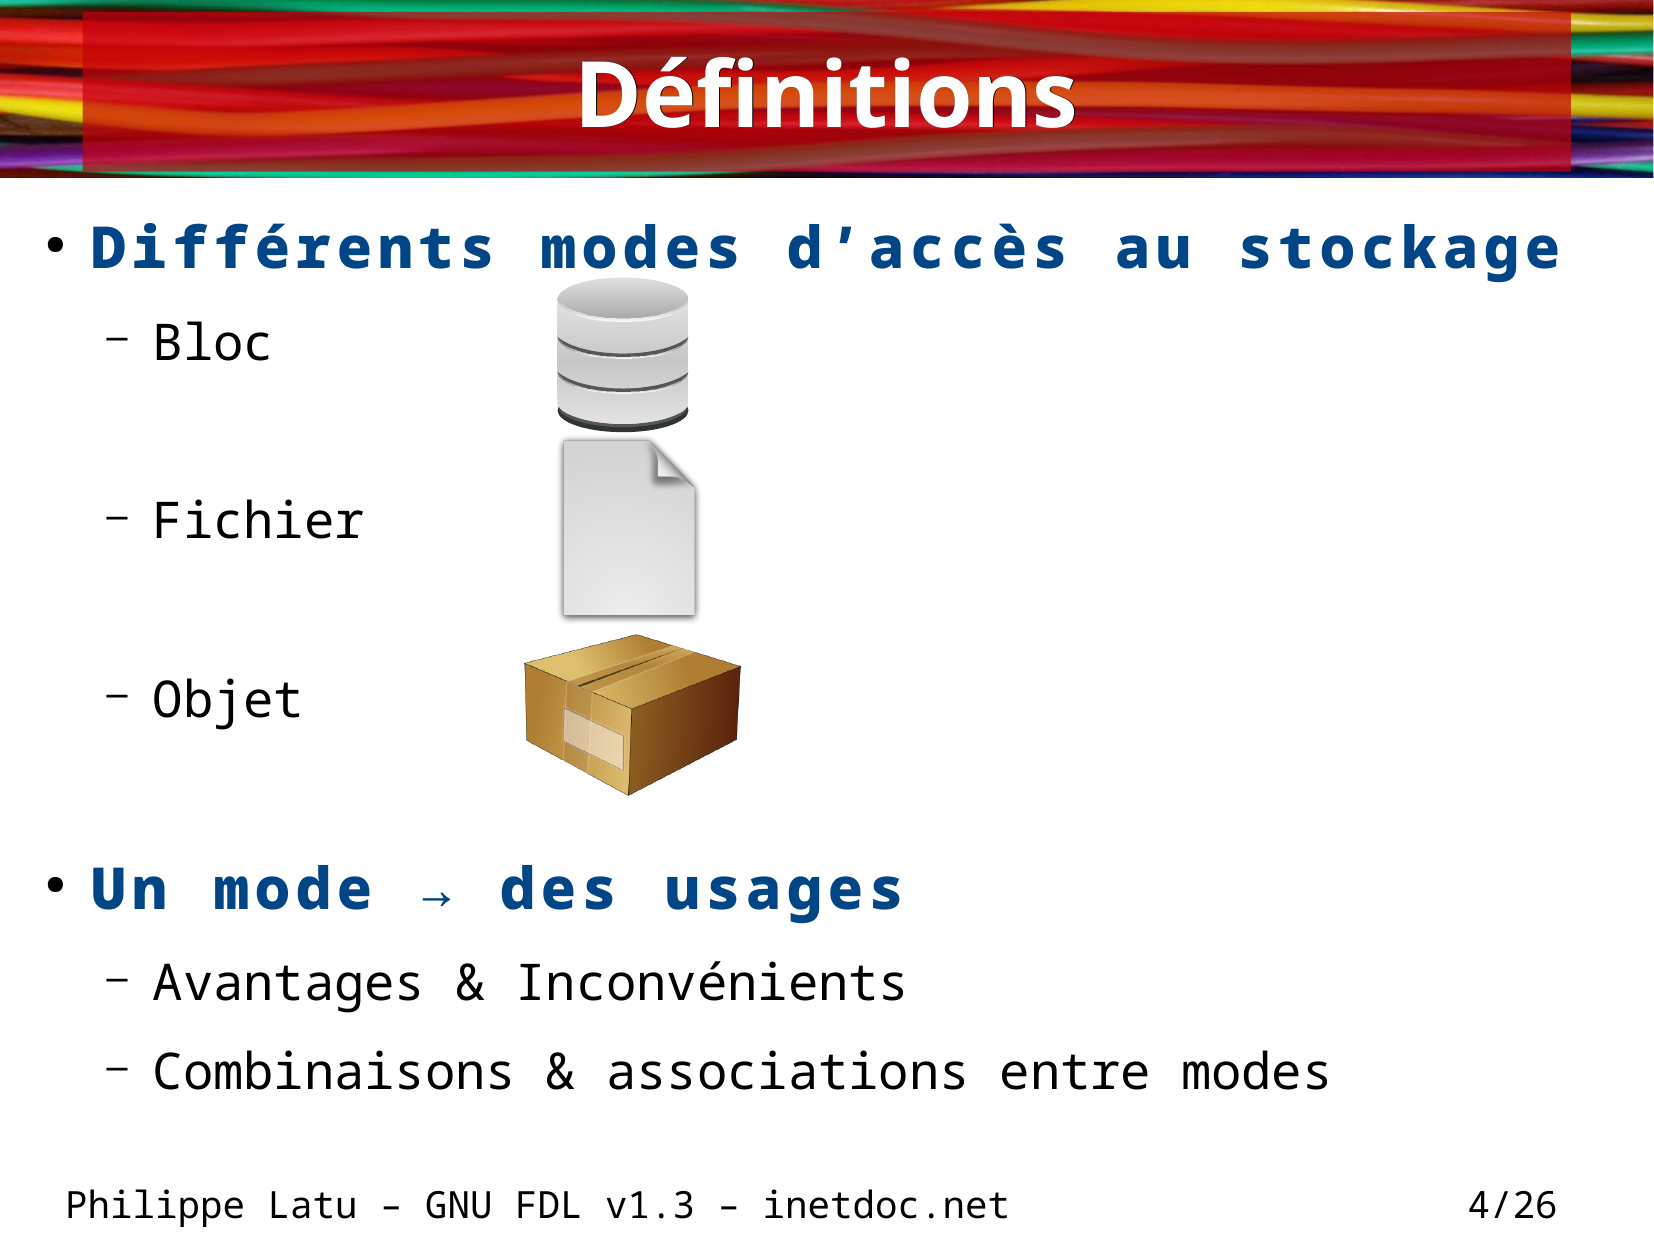

# Définitions
Différents modes d’accès au stockage
Bloc
Fichier
Objet
Un mode → des usages
Avantages & Inconvénients
Combinaisons & associations entre modes
Philippe Latu – GNU FDL v1.3 – inetdoc.net							3/26